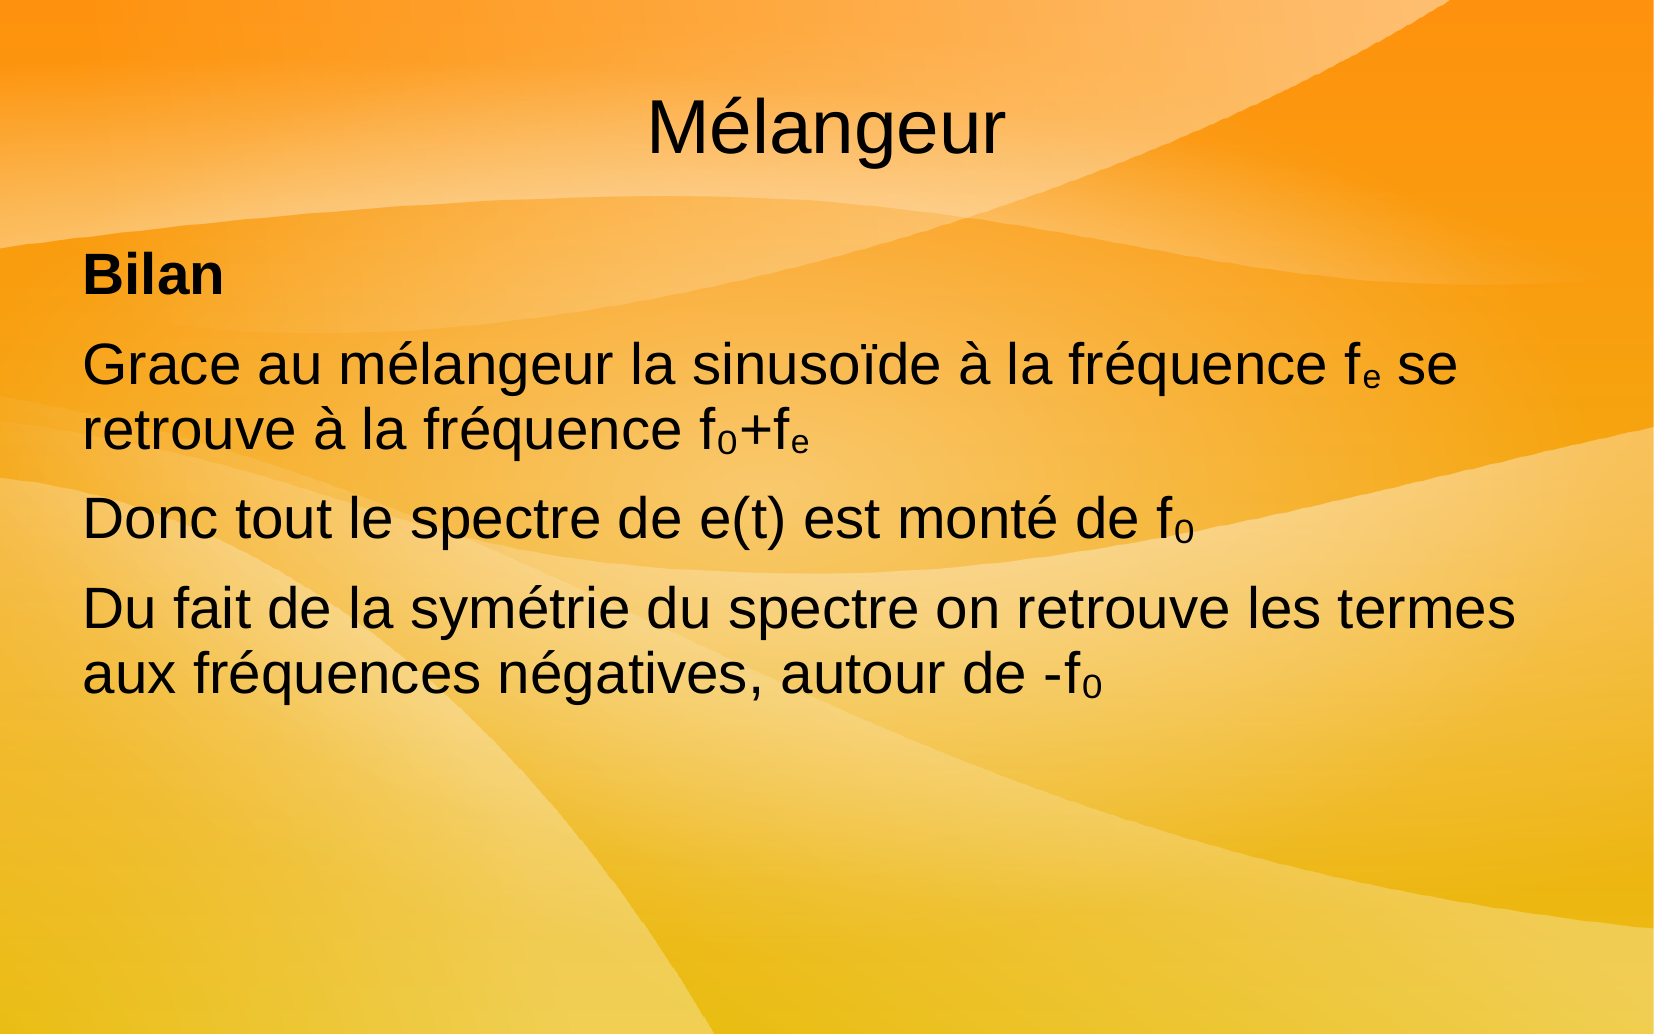

# Mélangeur
Bilan
Grace au mélangeur la sinusoïde à la fréquence fe se retrouve à la fréquence f₀+fe
Donc tout le spectre de e(t) est monté de f₀
Du fait de la symétrie du spectre on retrouve les termes aux fréquences négatives, autour de -f₀